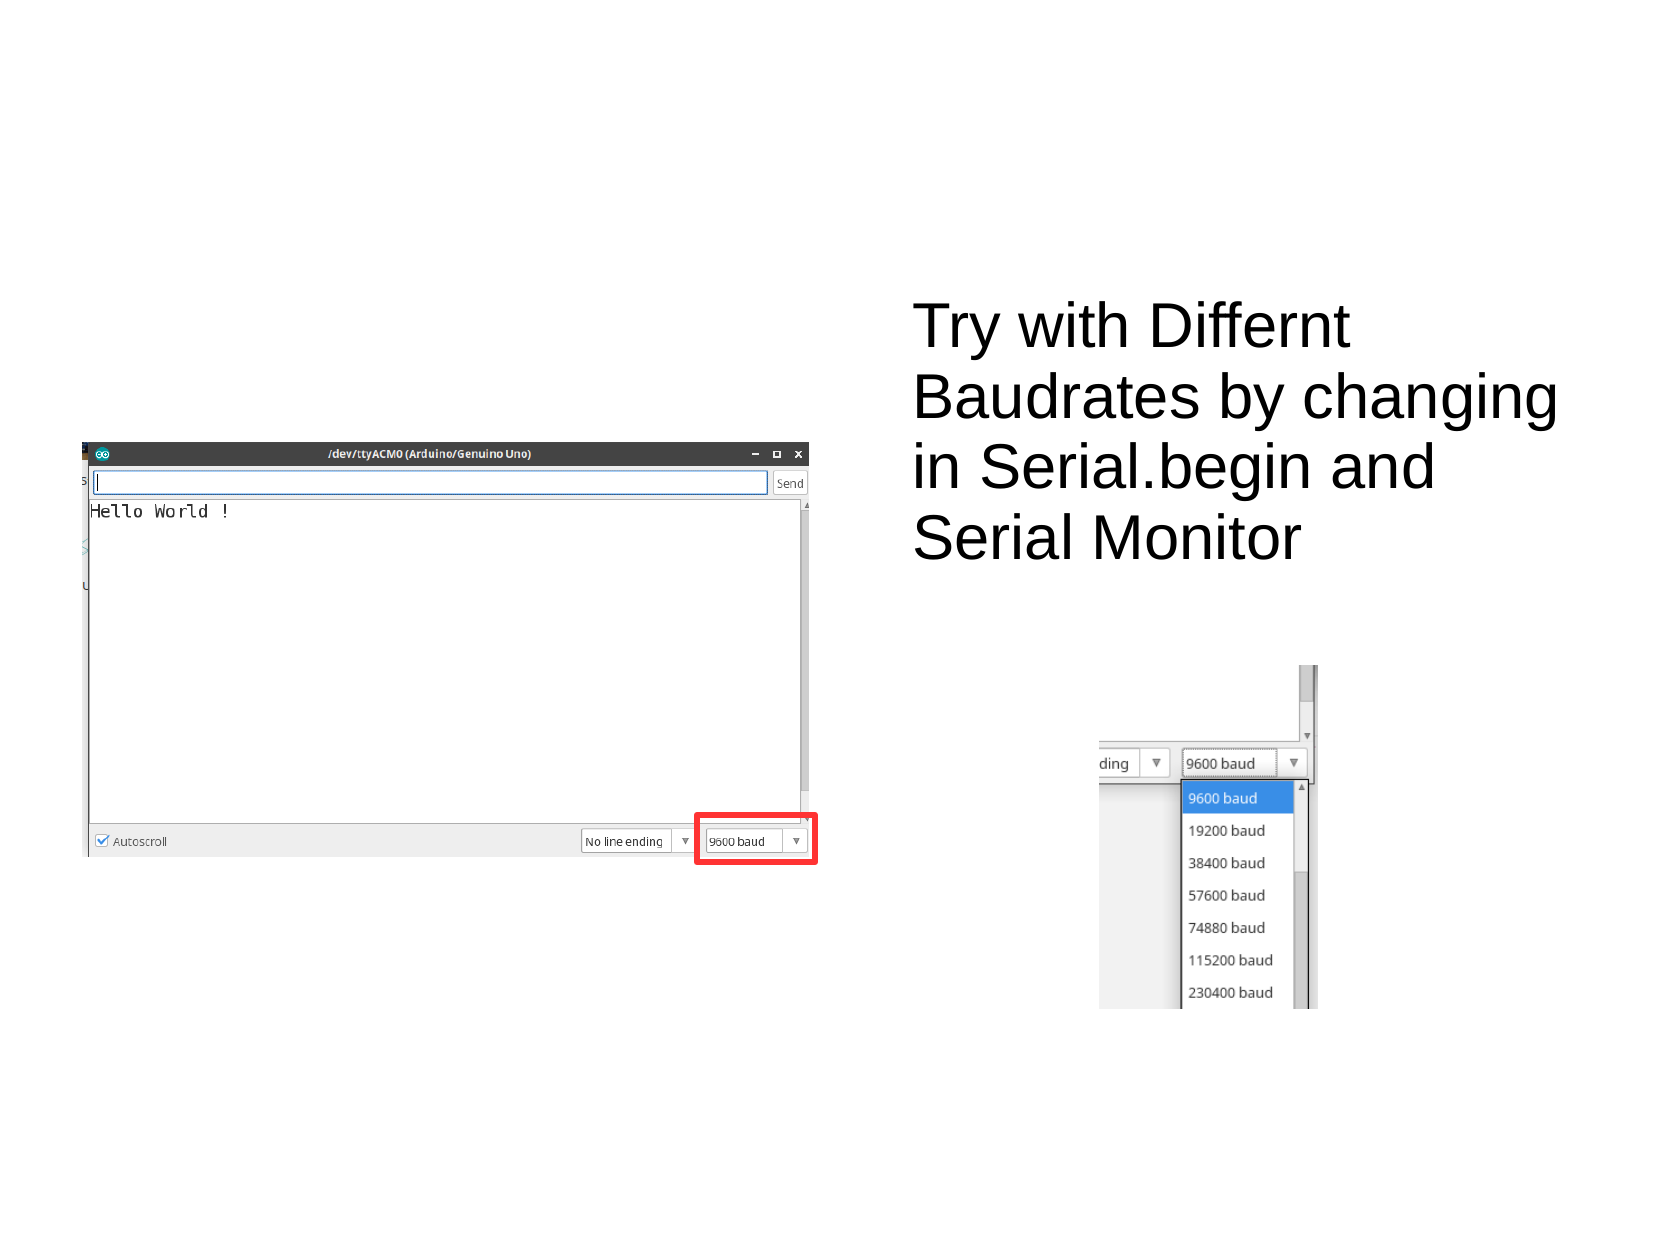

#
Try with Differnt Baudrates by changing in Serial.begin and Serial Monitor